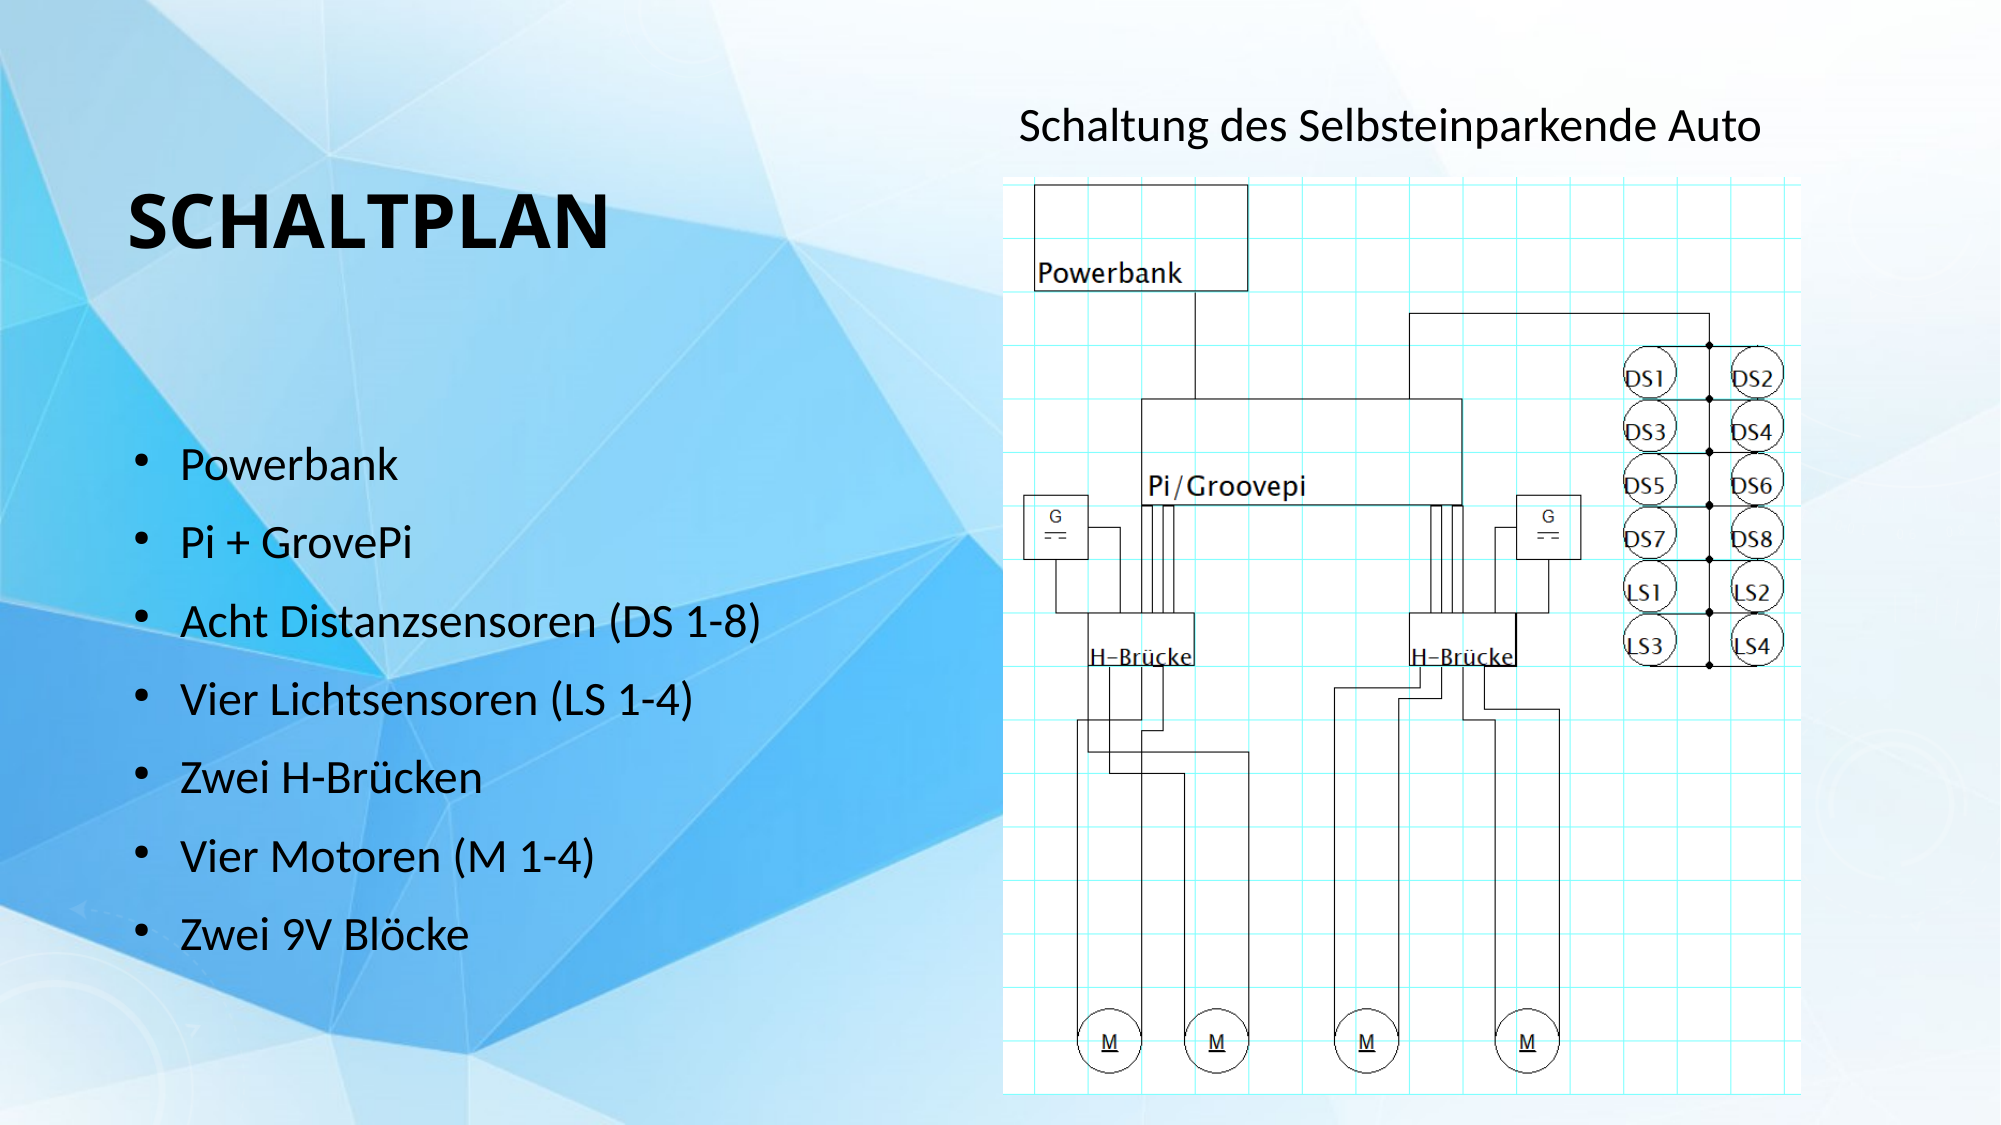

Schaltung des Selbsteinparkende Auto
# Schaltplan
Powerbank
Pi + GrovePi
Acht Distanzsensoren (DS 1-8)
Vier Lichtsensoren (LS 1-4)
Zwei H-Brücken
Vier Motoren (M 1-4)
Zwei 9V Blöcke